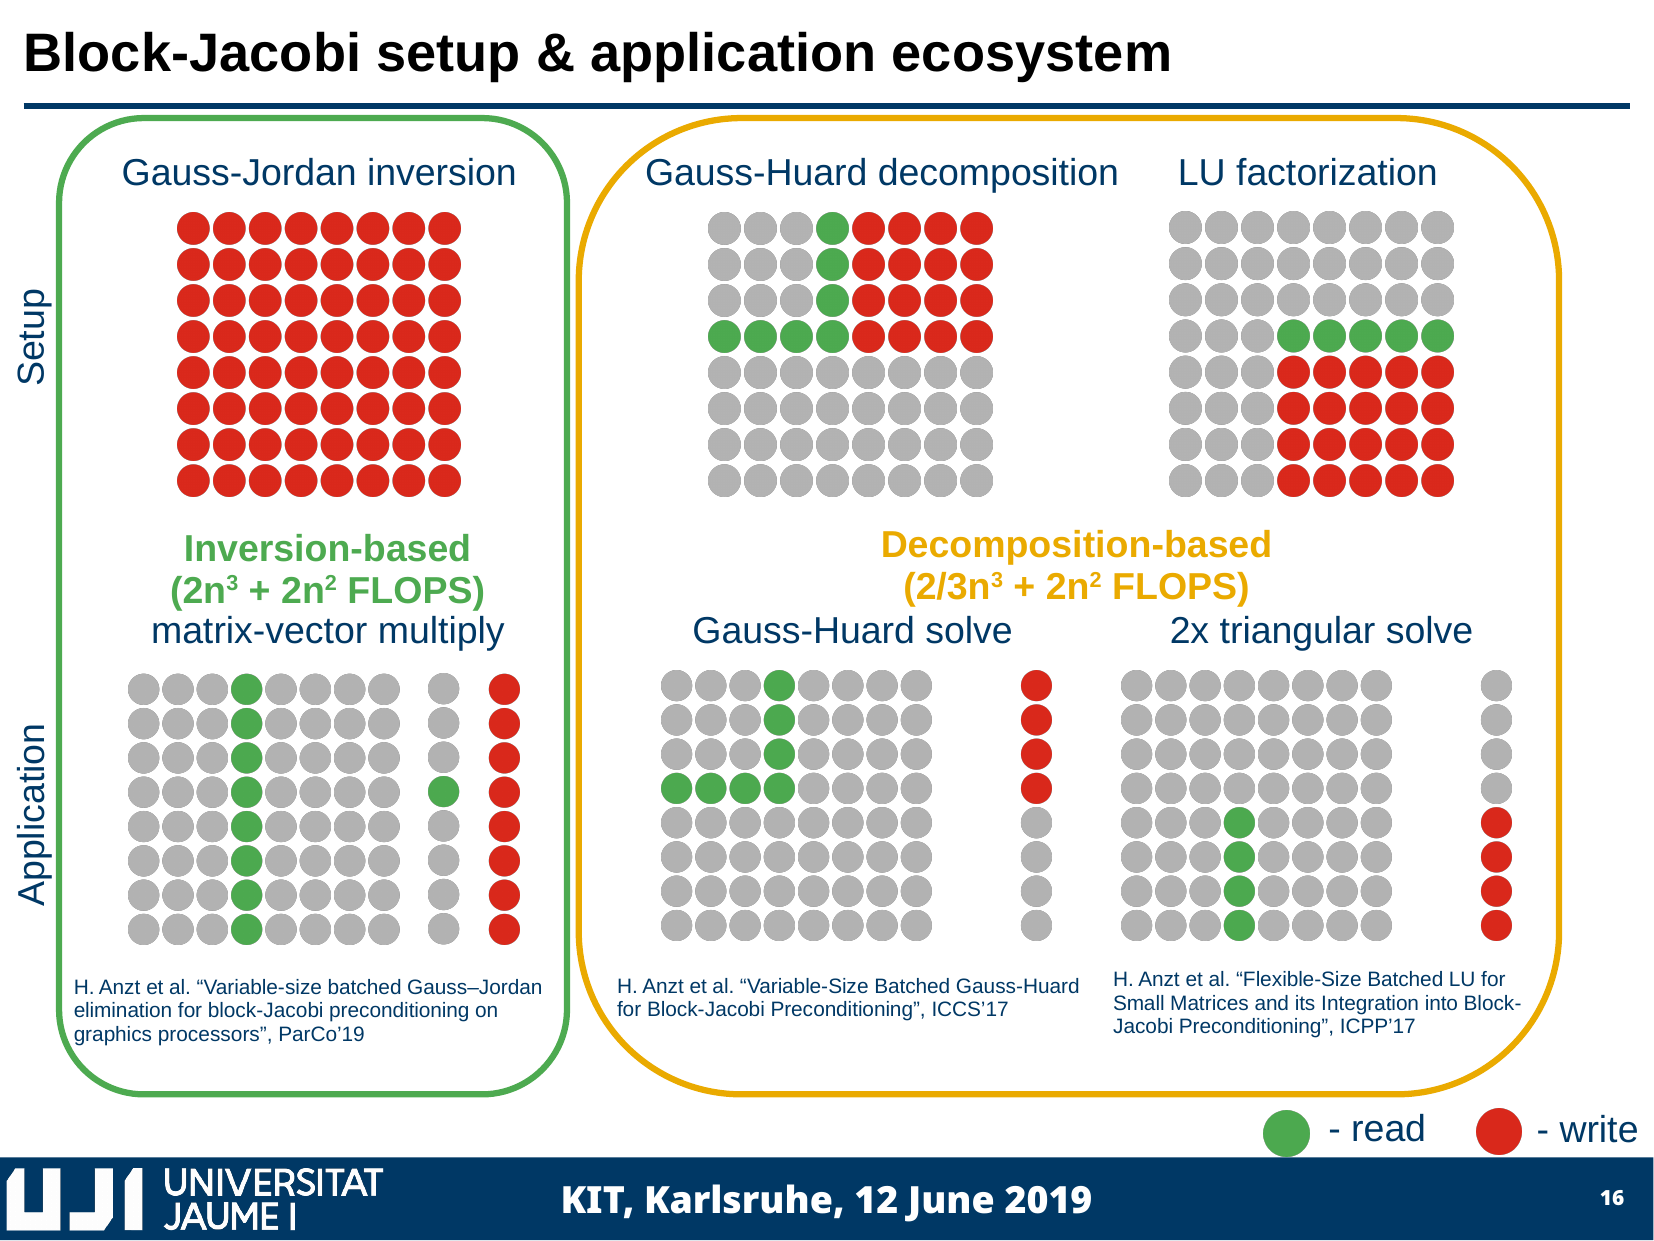

# Block-Jacobi setup & application ecosystem
Gauss-Jordan inversion
Gauss-Huard decomposition
LU factorization
Setup
Decomposition-based
(2/3n3 + 2n2 FLOPS)
Inversion-based
(2n3 + 2n2 FLOPS)
matrix-vector multiply
Gauss-Huard solve
2x triangular solve
Application
H. Anzt et al. “Flexible-Size Batched LU for Small Matrices and its Integration into Block-Jacobi Preconditioning”, ICPP’17
H. Anzt et al. “Variable-Size Batched Gauss-Huard for Block-Jacobi Preconditioning”, ICCS’17
H. Anzt et al. “Variable-size batched Gauss–Jordan elimination for block-Jacobi preconditioning on graphics processors”, ParCo’19
- read
- write
KIT, Karlsruhe, 12 June 2019
16